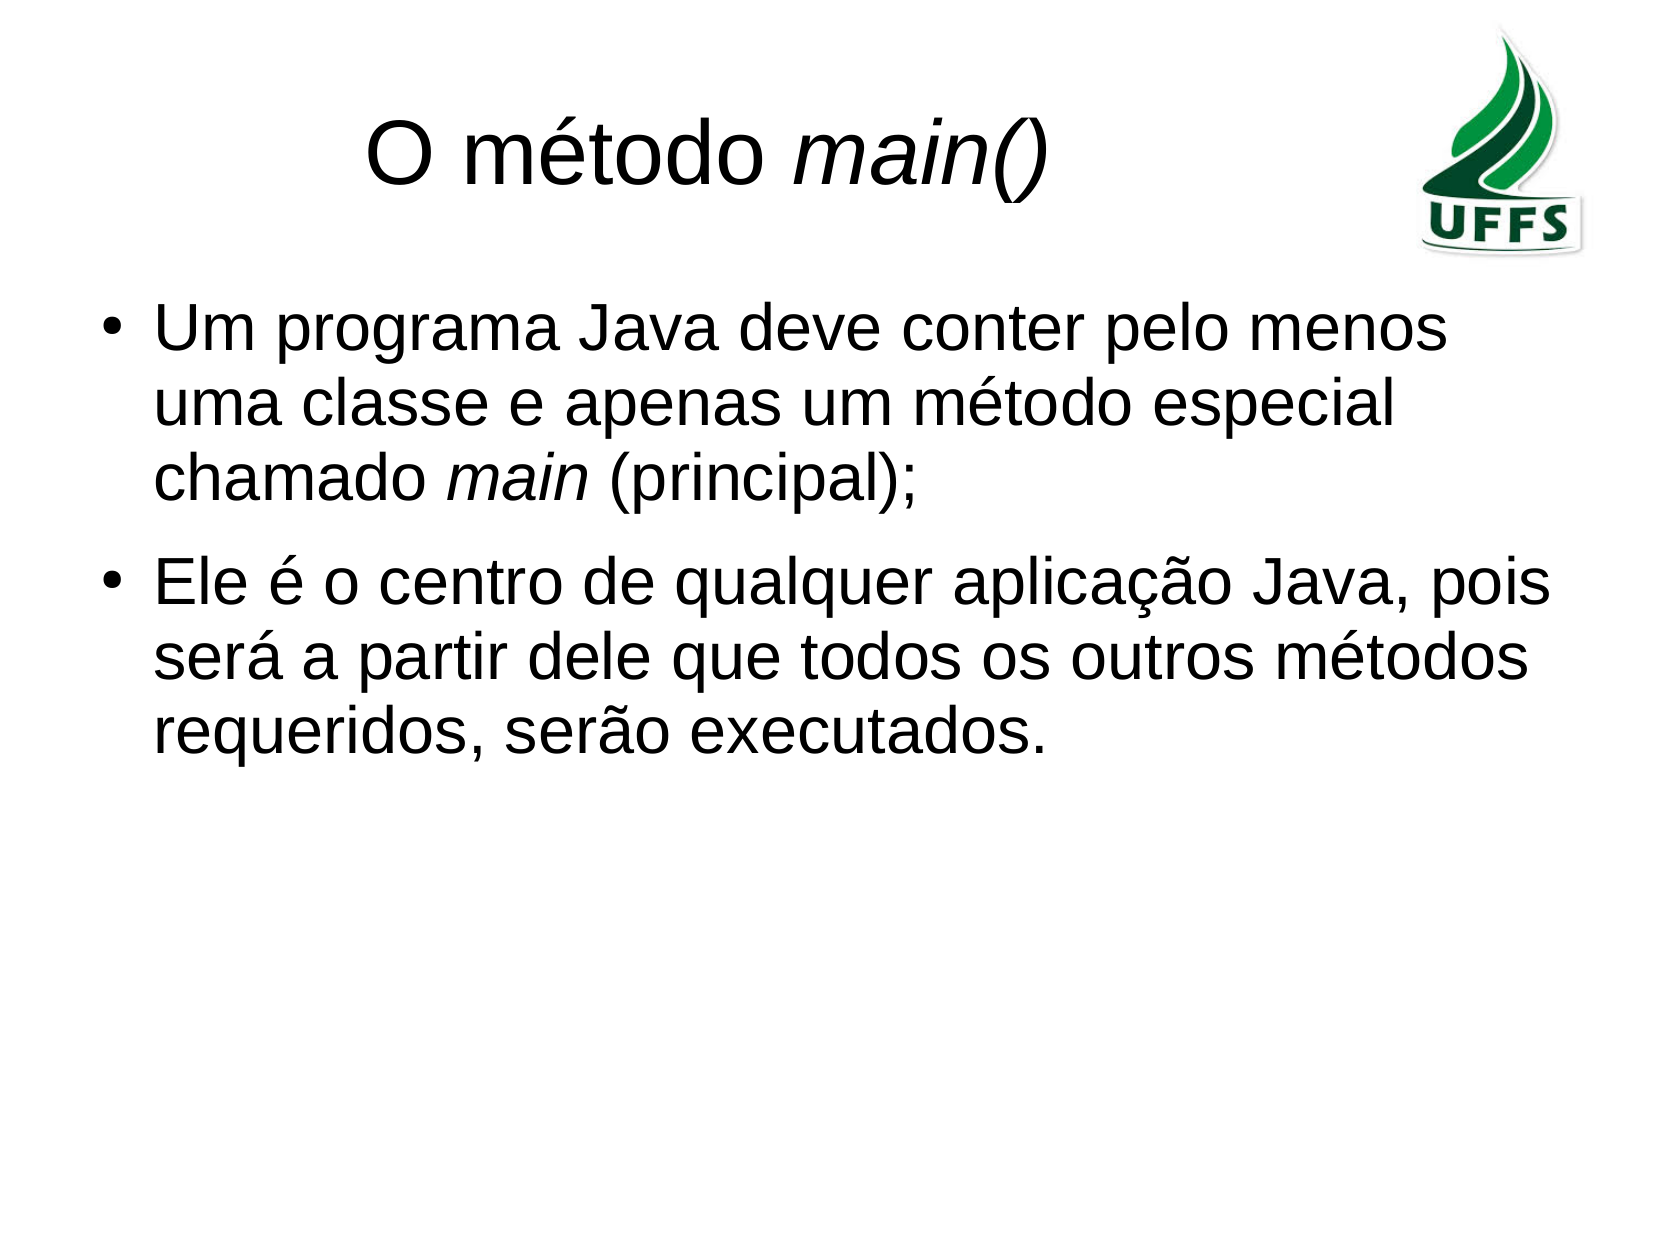

# O método main()
Um programa Java deve conter pelo menos uma classe e apenas um método especial chamado main (principal);
Ele é o centro de qualquer aplicação Java, pois será a partir dele que todos os outros métodos requeridos, serão executados.